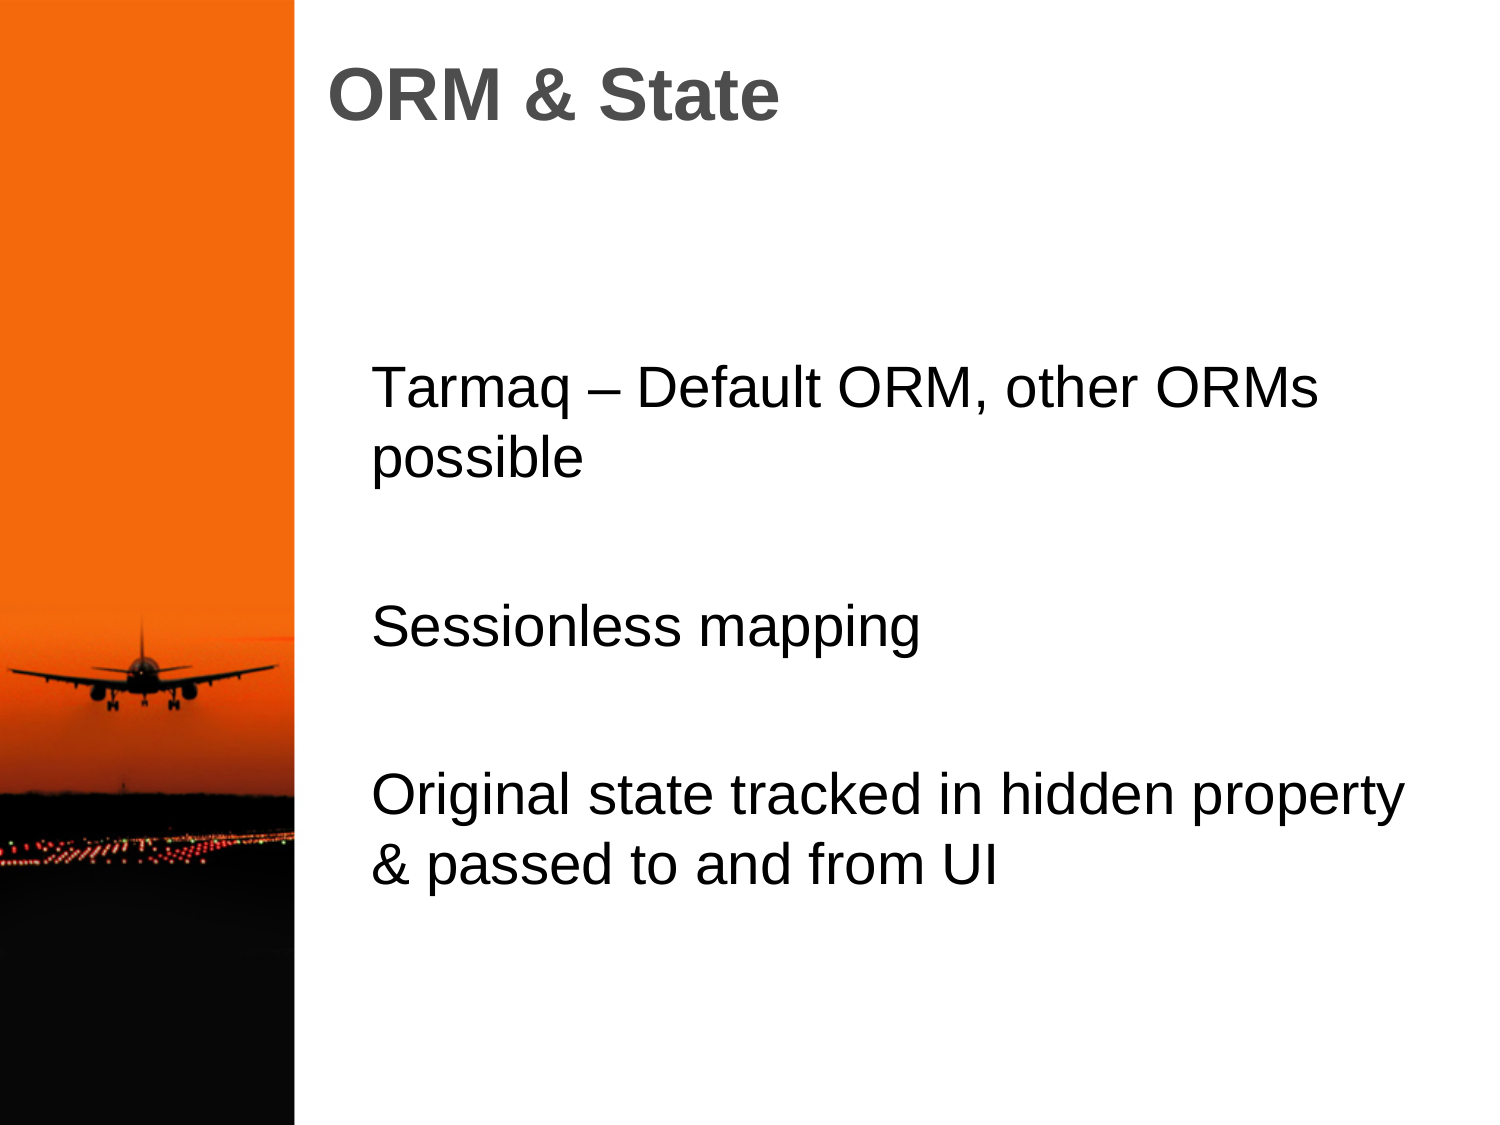

# ORM & State
Tarmaq – Default ORM, other ORMs possible
Sessionless mapping
Original state tracked in hidden property & passed to and from UI